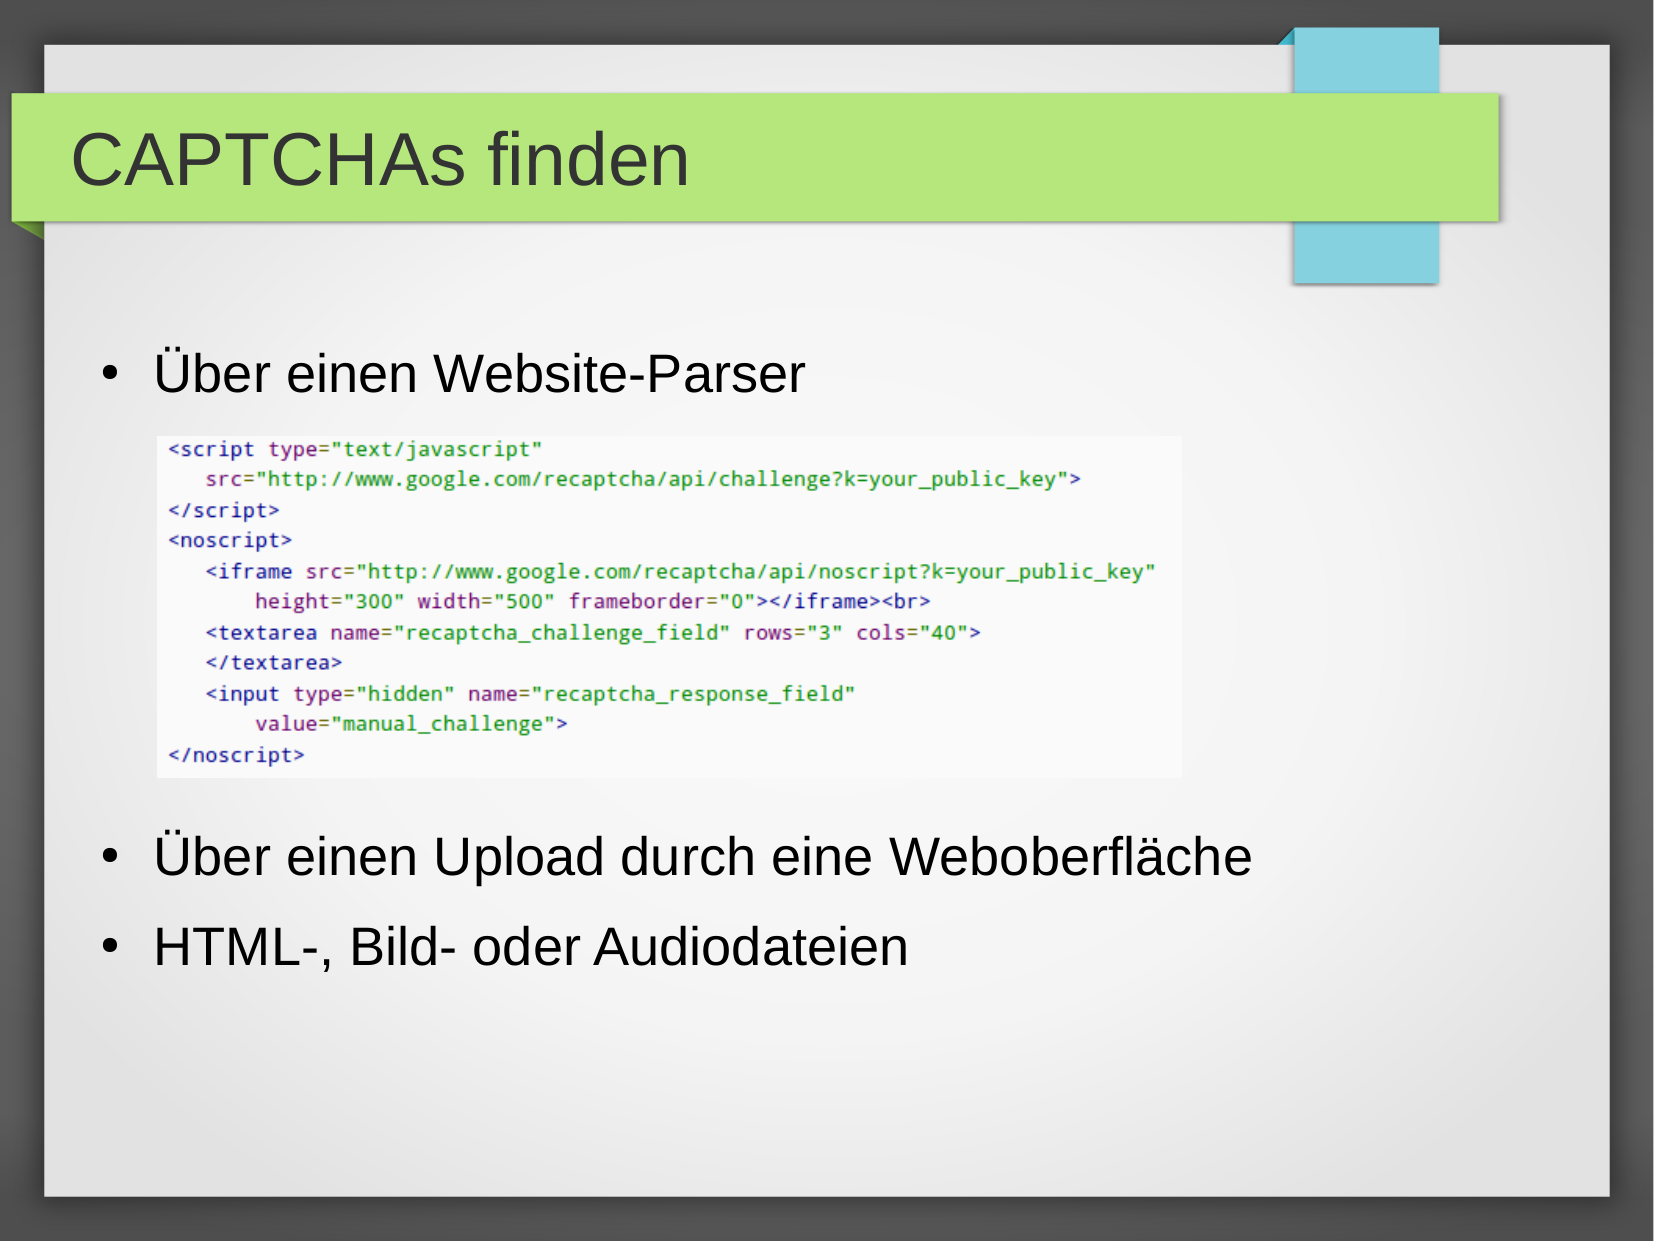

# CAPTCHAs finden
Über einen Website-Parser
Über einen Upload durch eine Weboberfläche
HTML-, Bild- oder Audiodateien